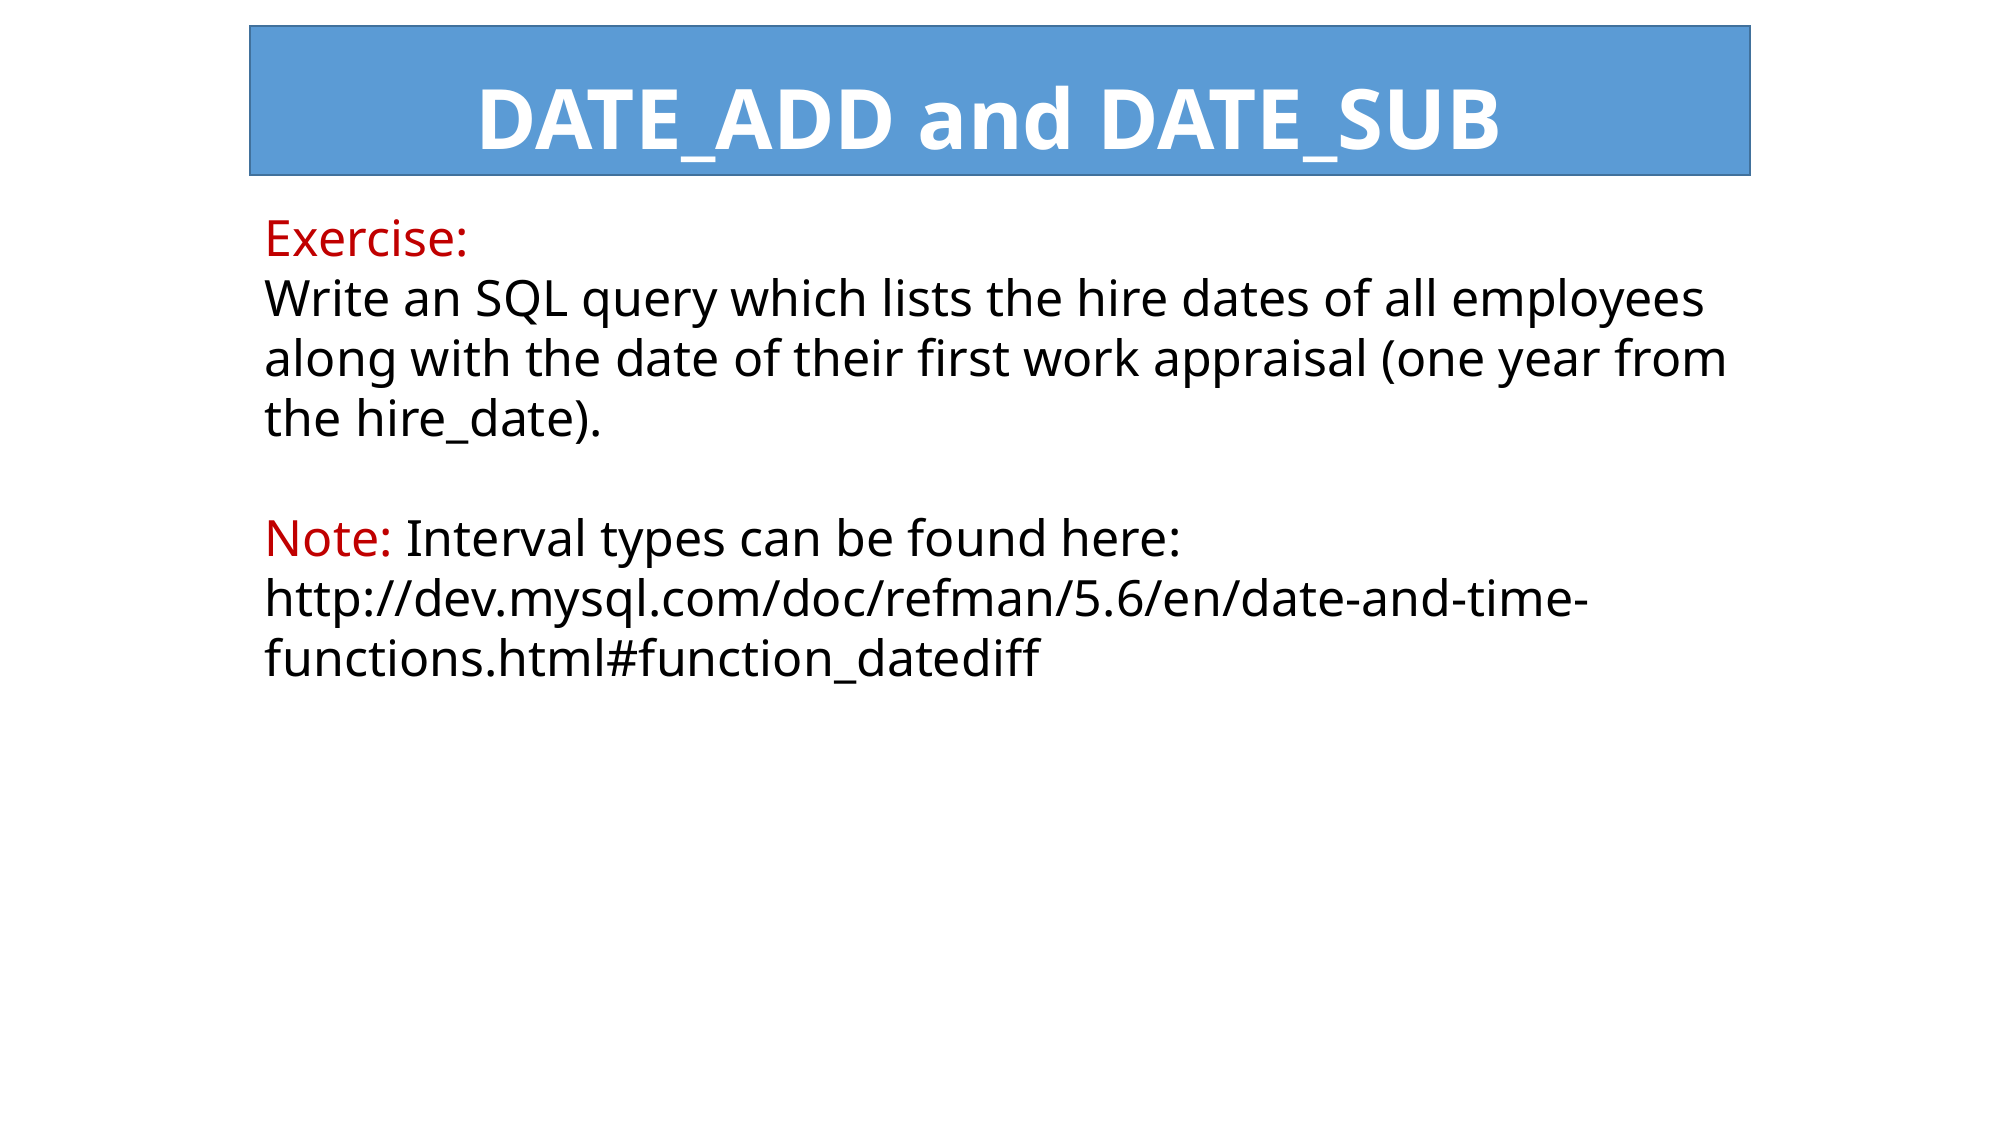

# DATE_ADD and DATE_SUB
Exercise:
Write an SQL query which lists the hire dates of all employees along with the date of their first work appraisal (one year from the hire_date).
Note: Interval types can be found here:
http://dev.mysql.com/doc/refman/5.6/en/date-and-time-functions.html#function_datediff